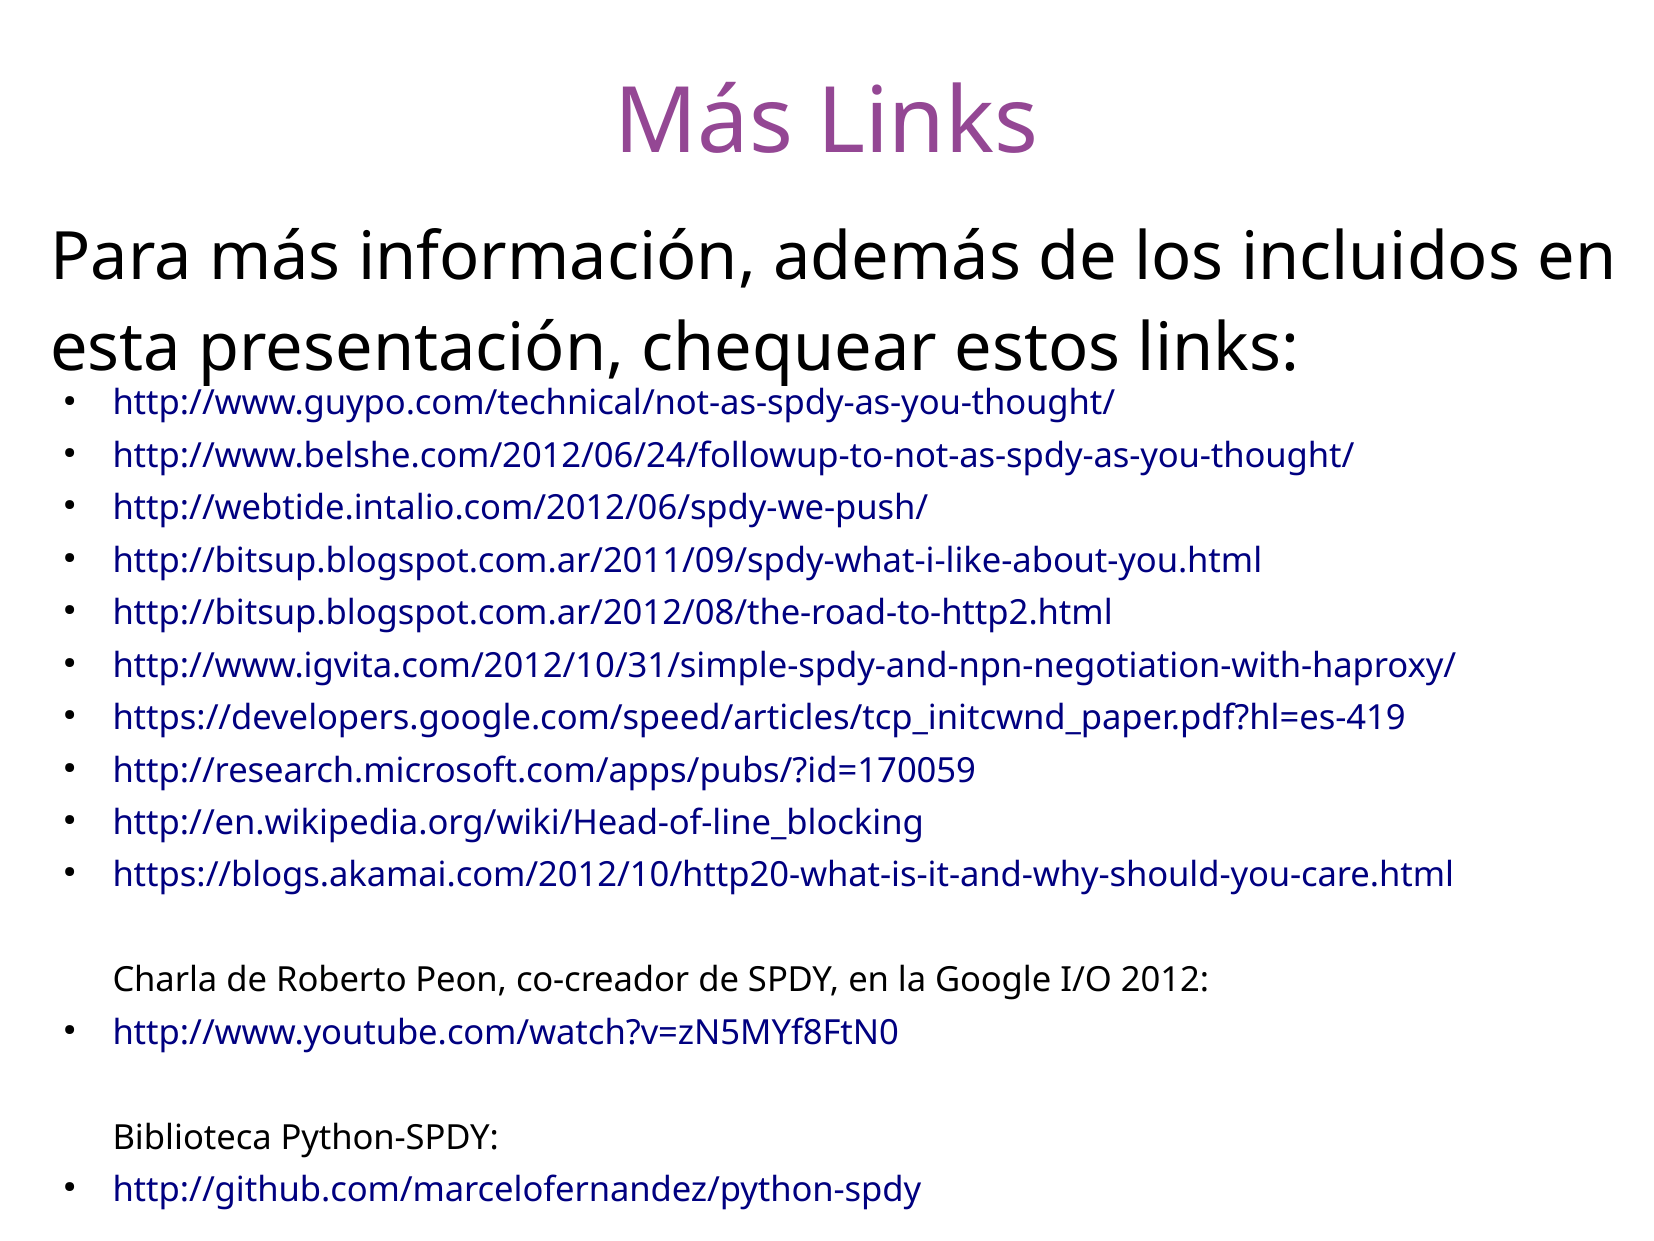

# Más Links
Para más información, además de los incluidos en esta presentación, chequear estos links:
http://www.guypo.com/technical/not-as-spdy-as-you-thought/
http://www.belshe.com/2012/06/24/followup-to-not-as-spdy-as-you-thought/
http://webtide.intalio.com/2012/06/spdy-we-push/
http://bitsup.blogspot.com.ar/2011/09/spdy-what-i-like-about-you.html
http://bitsup.blogspot.com.ar/2012/08/the-road-to-http2.html
http://www.igvita.com/2012/10/31/simple-spdy-and-npn-negotiation-with-haproxy/
https://developers.google.com/speed/articles/tcp_initcwnd_paper.pdf?hl=es-419
http://research.microsoft.com/apps/pubs/?id=170059
http://en.wikipedia.org/wiki/Head-of-line_blocking
https://blogs.akamai.com/2012/10/http20-what-is-it-and-why-should-you-care.html
Charla de Roberto Peon, co-creador de SPDY, en la Google I/O 2012:
http://www.youtube.com/watch?v=zN5MYf8FtN0
Biblioteca Python-SPDY:
http://github.com/marcelofernandez/python-spdy